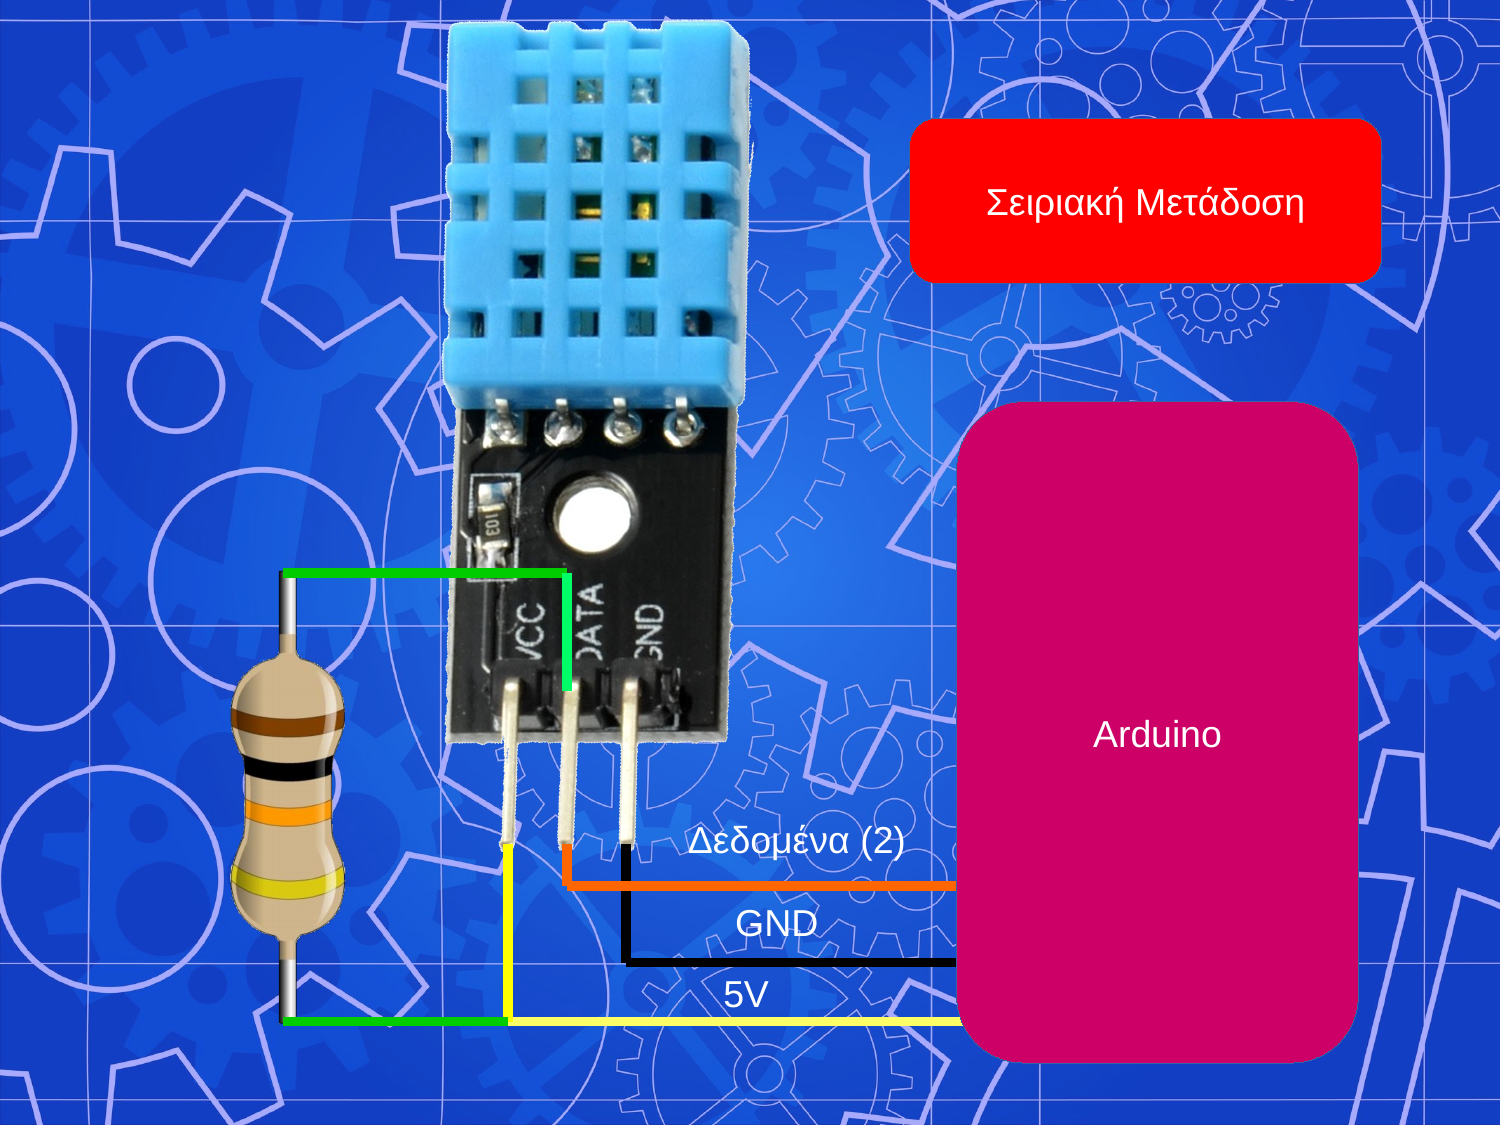

Σειριακή Μετάδοση
Arduino
Δεδομένα (2)
GND
5V